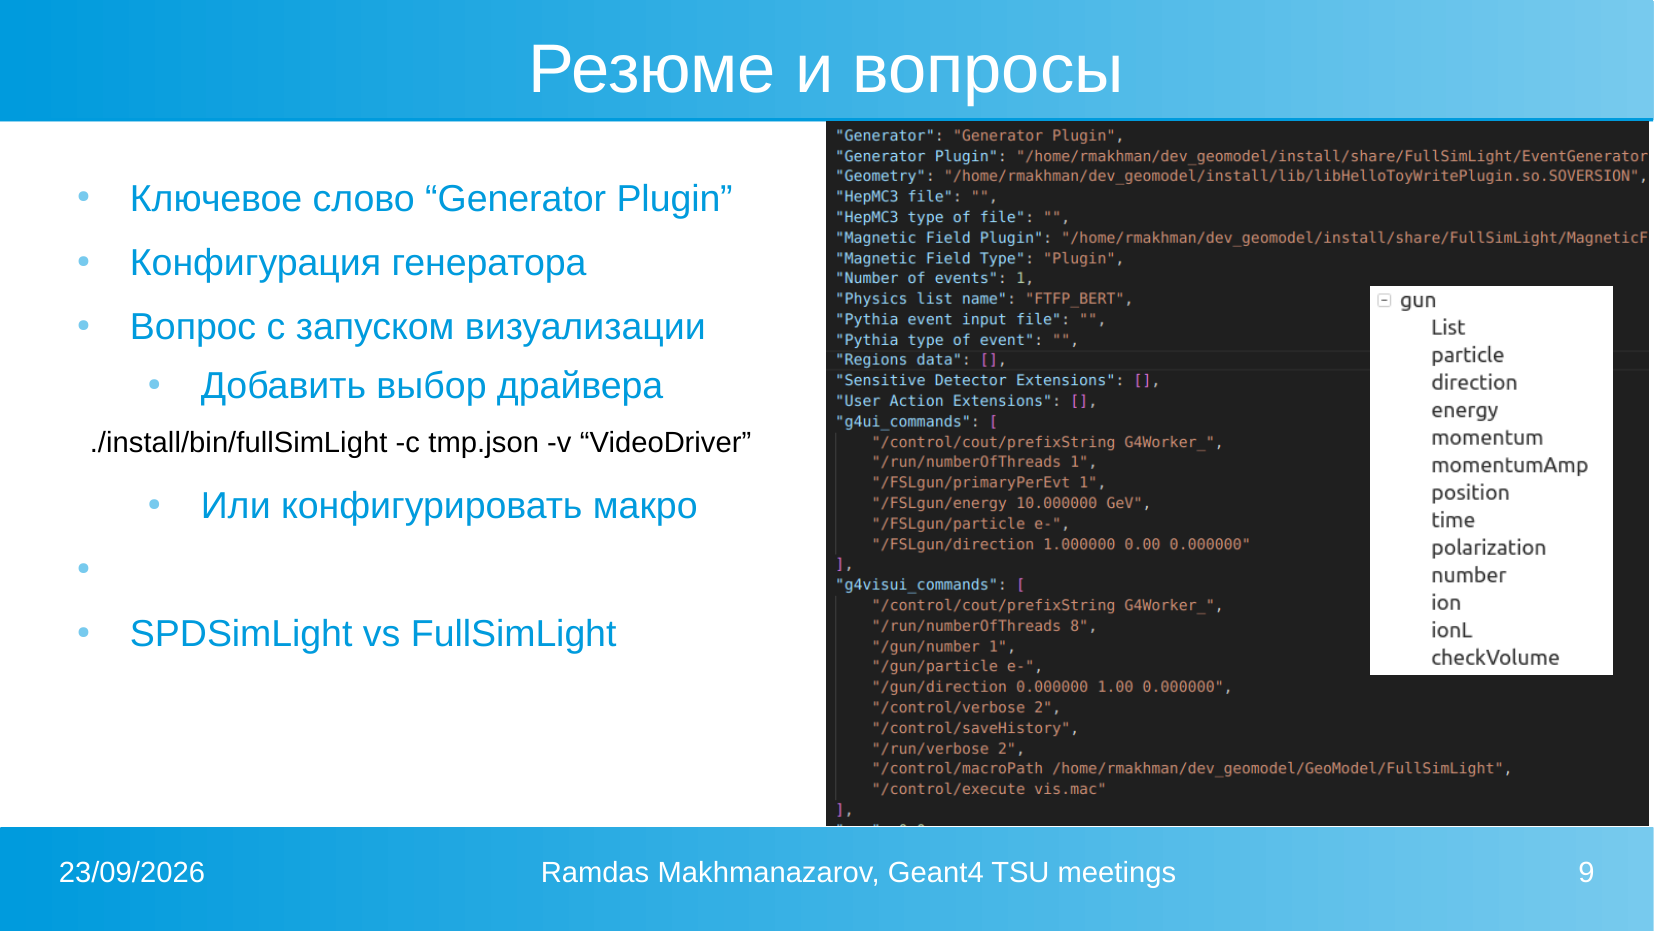

# Резюме и вопросы
Ключевое слово “Generator Plugin”
Конфигурация генератора
Вопрос с запуском визуализации
Добавить выбор драйвера
Или конфигурировать макро
SPDSimLight vs FullSimLight
./install/bin/fullSimLight -c tmp.json -v “VideoDriver”
Ramdas Makhmanazarov, Geant4 TSU meetings
9